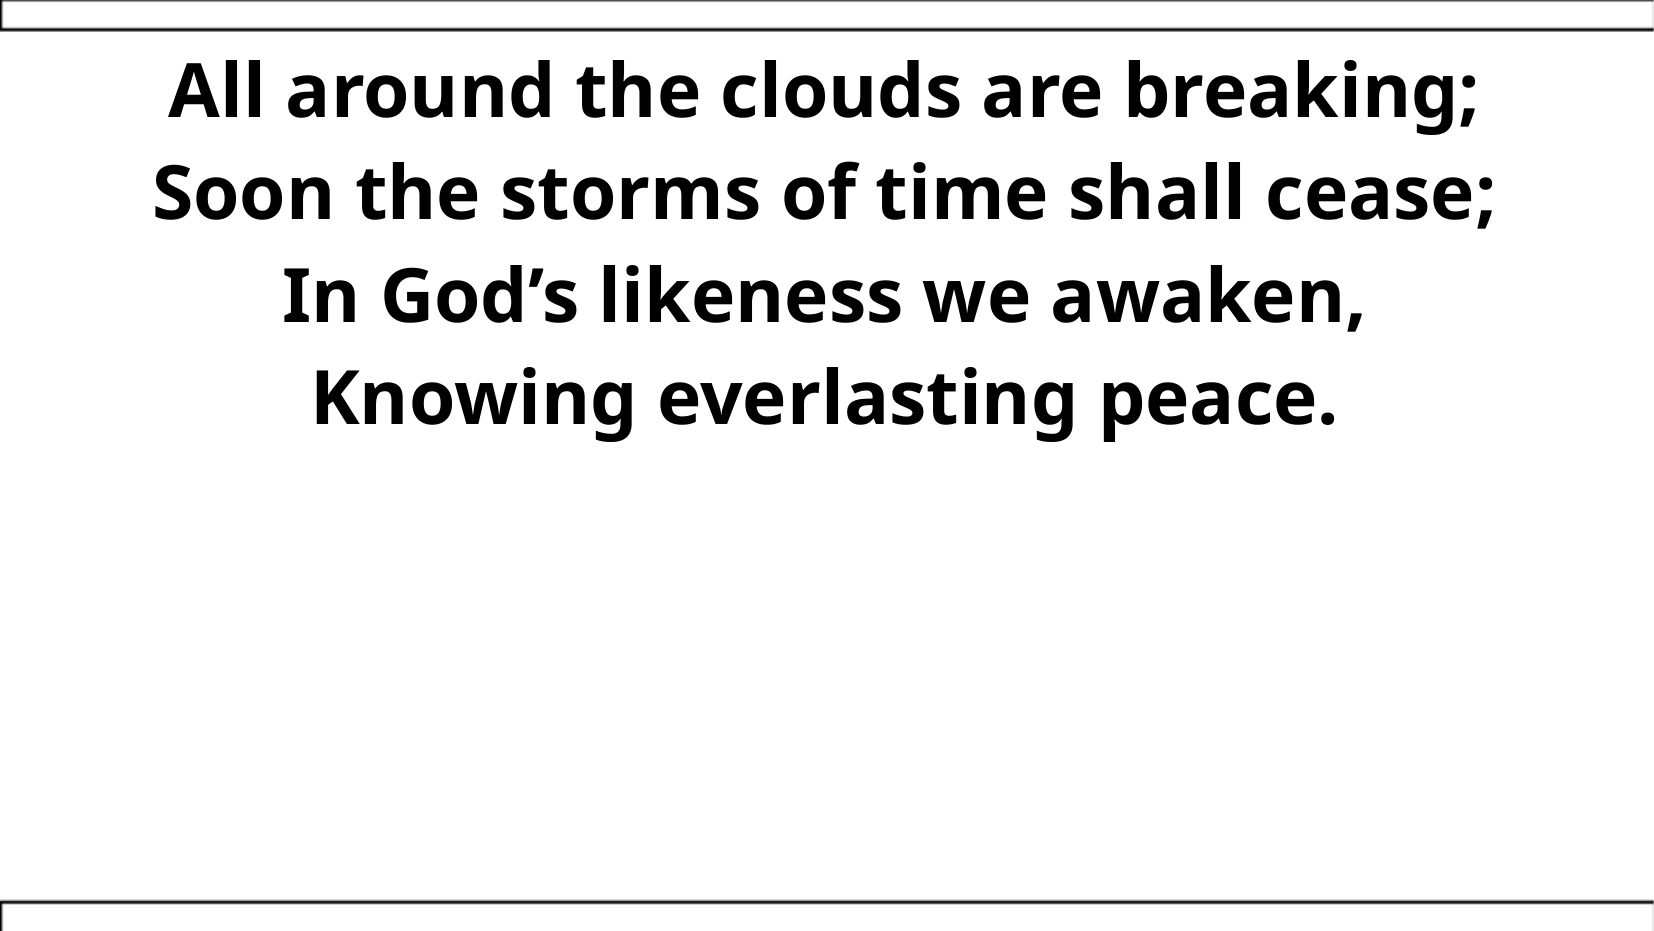

All around the clouds are breaking;
Soon the storms of time shall cease;
In God’s likeness we awaken,
Knowing everlasting peace.